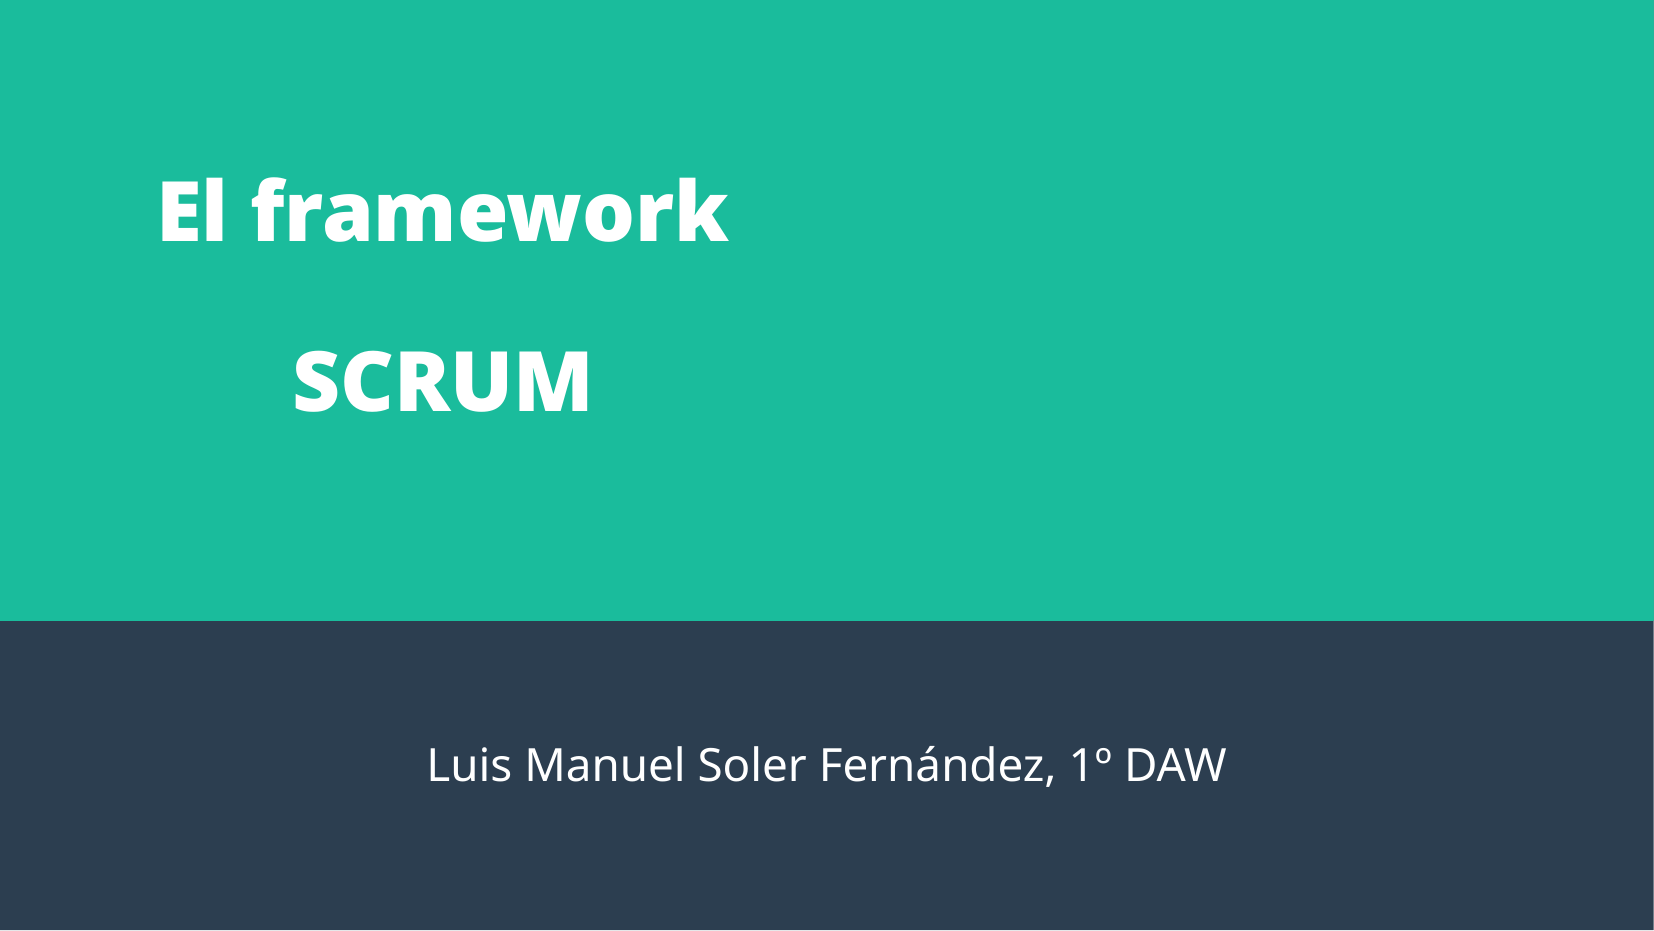

# El framework SCRUM
Luis Manuel Soler Fernández, 1º DAW